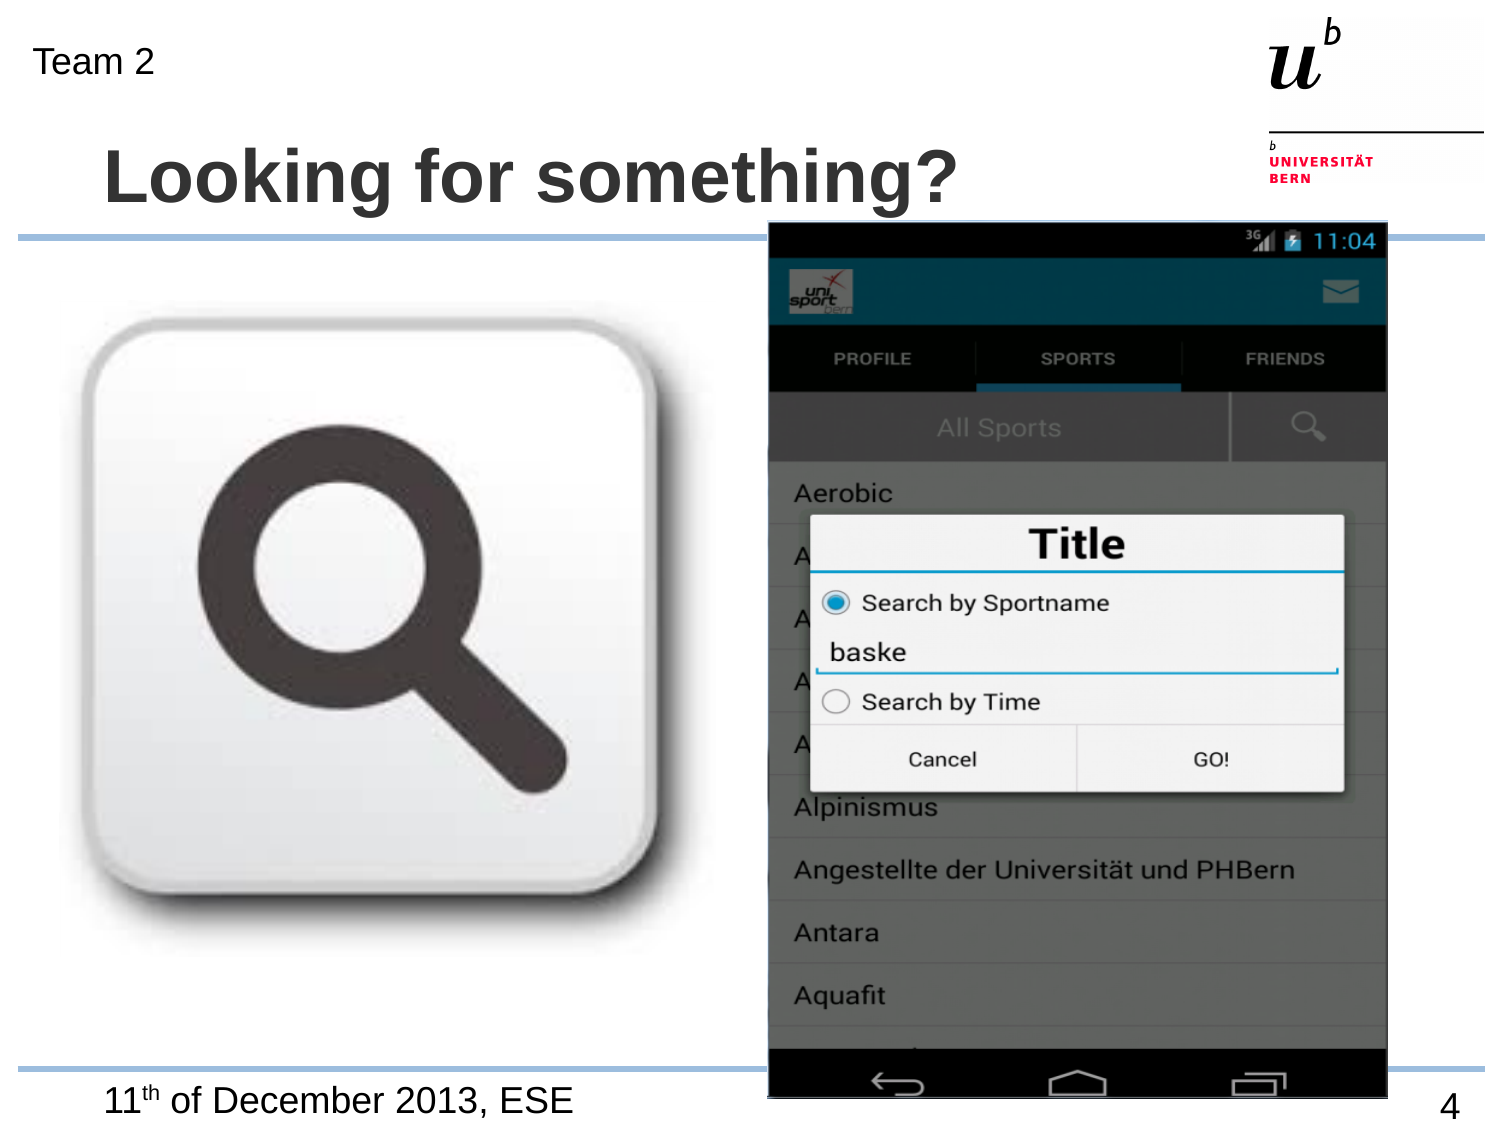

Team 2
# Looking for something?
11th of December 2013, ESE